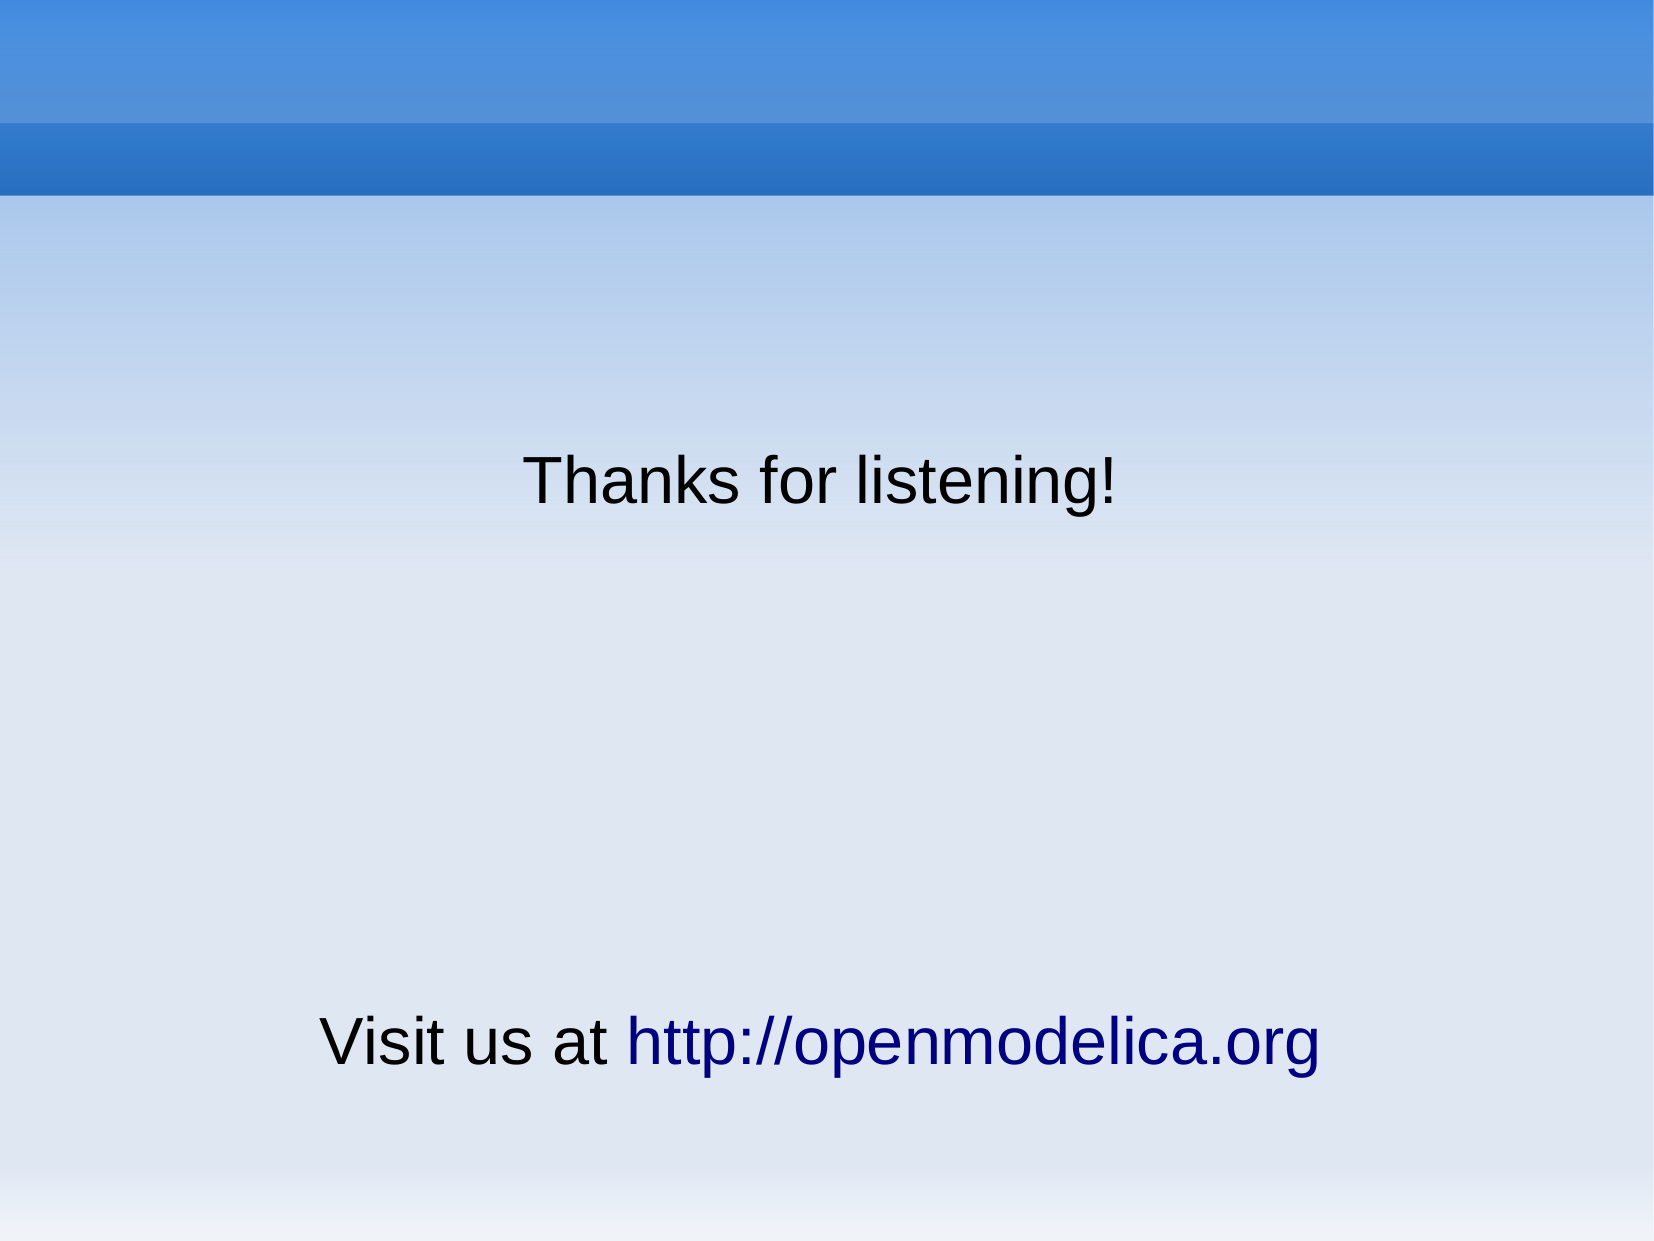

# Thanks for listening!
Visit us at http://openmodelica.org